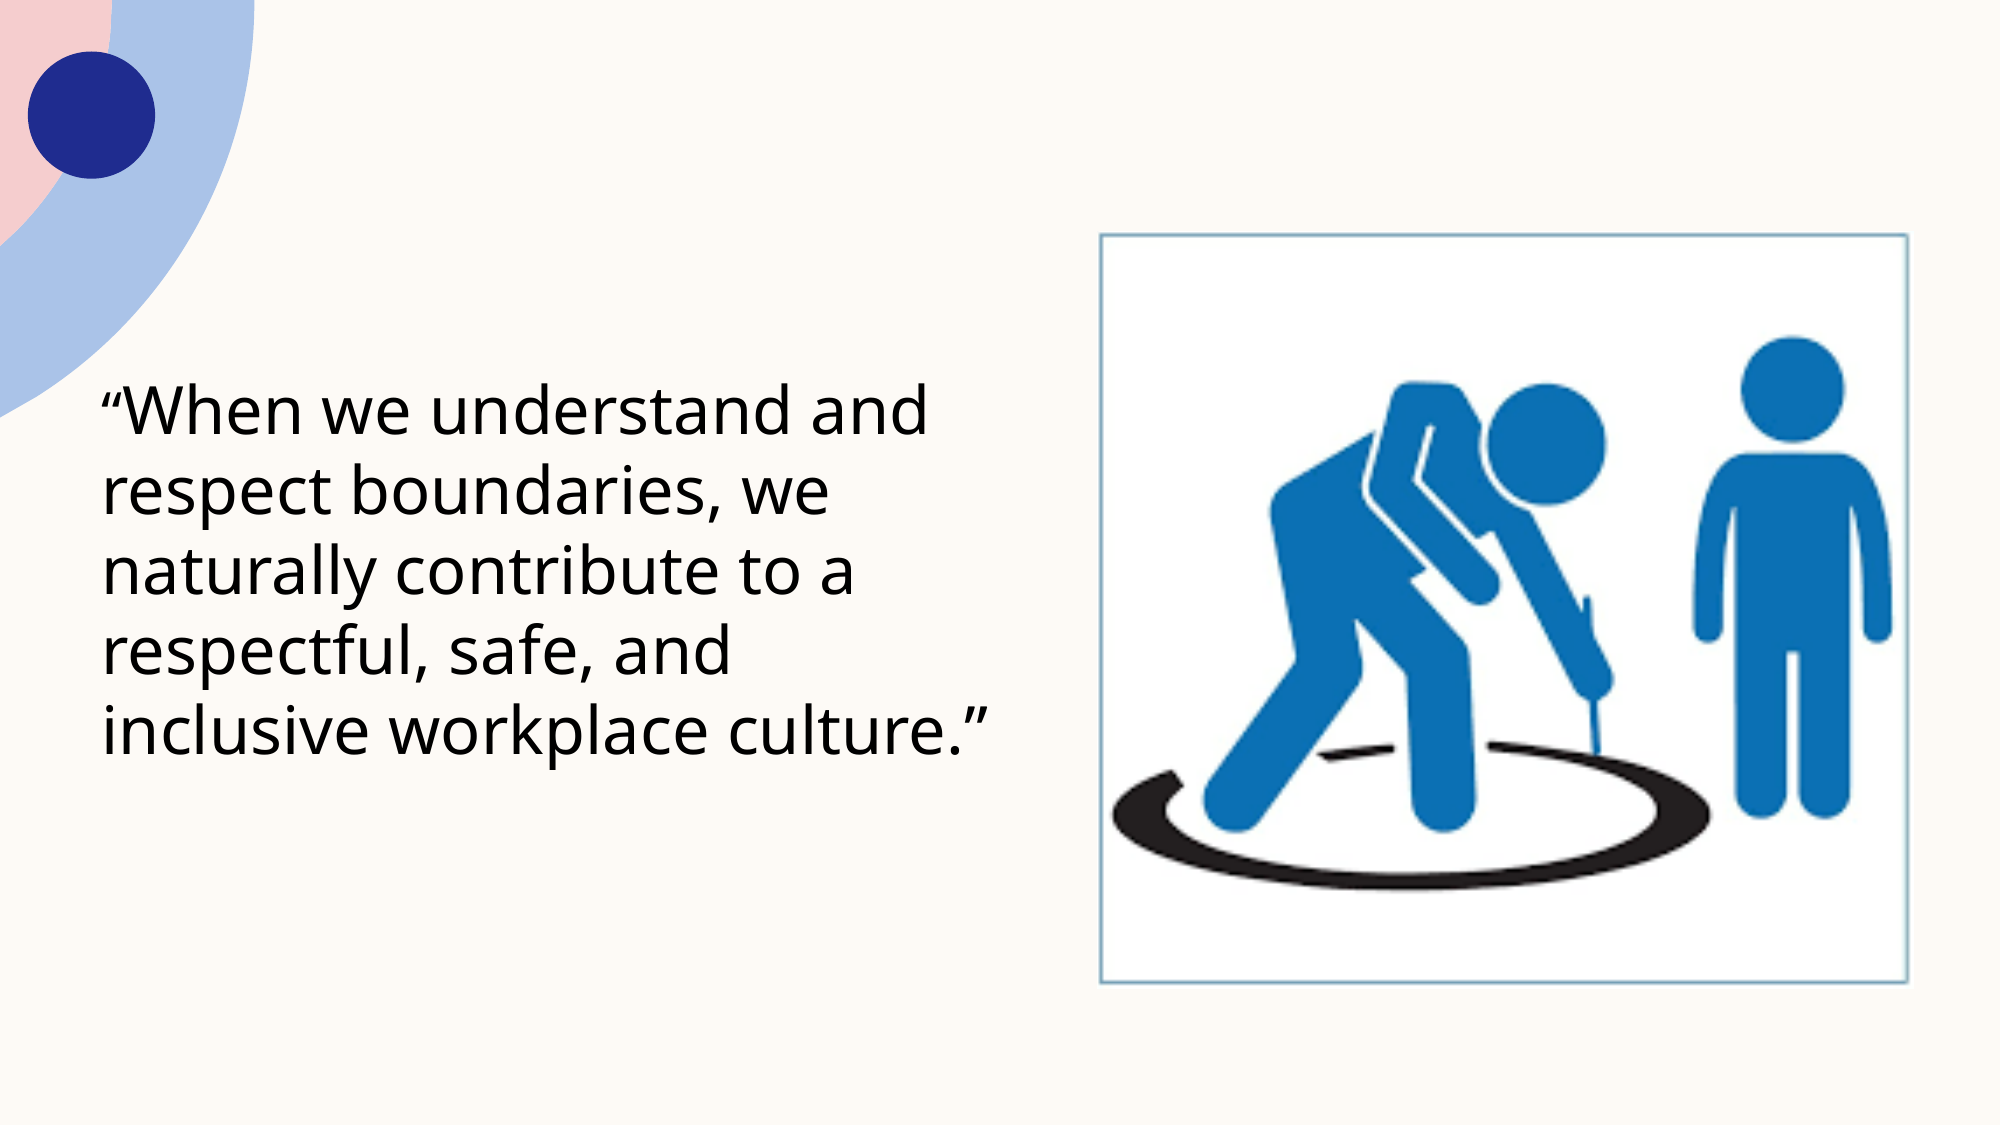

“When we understand and respect boundaries, we naturally contribute to a respectful, safe, and inclusive workplace culture.”